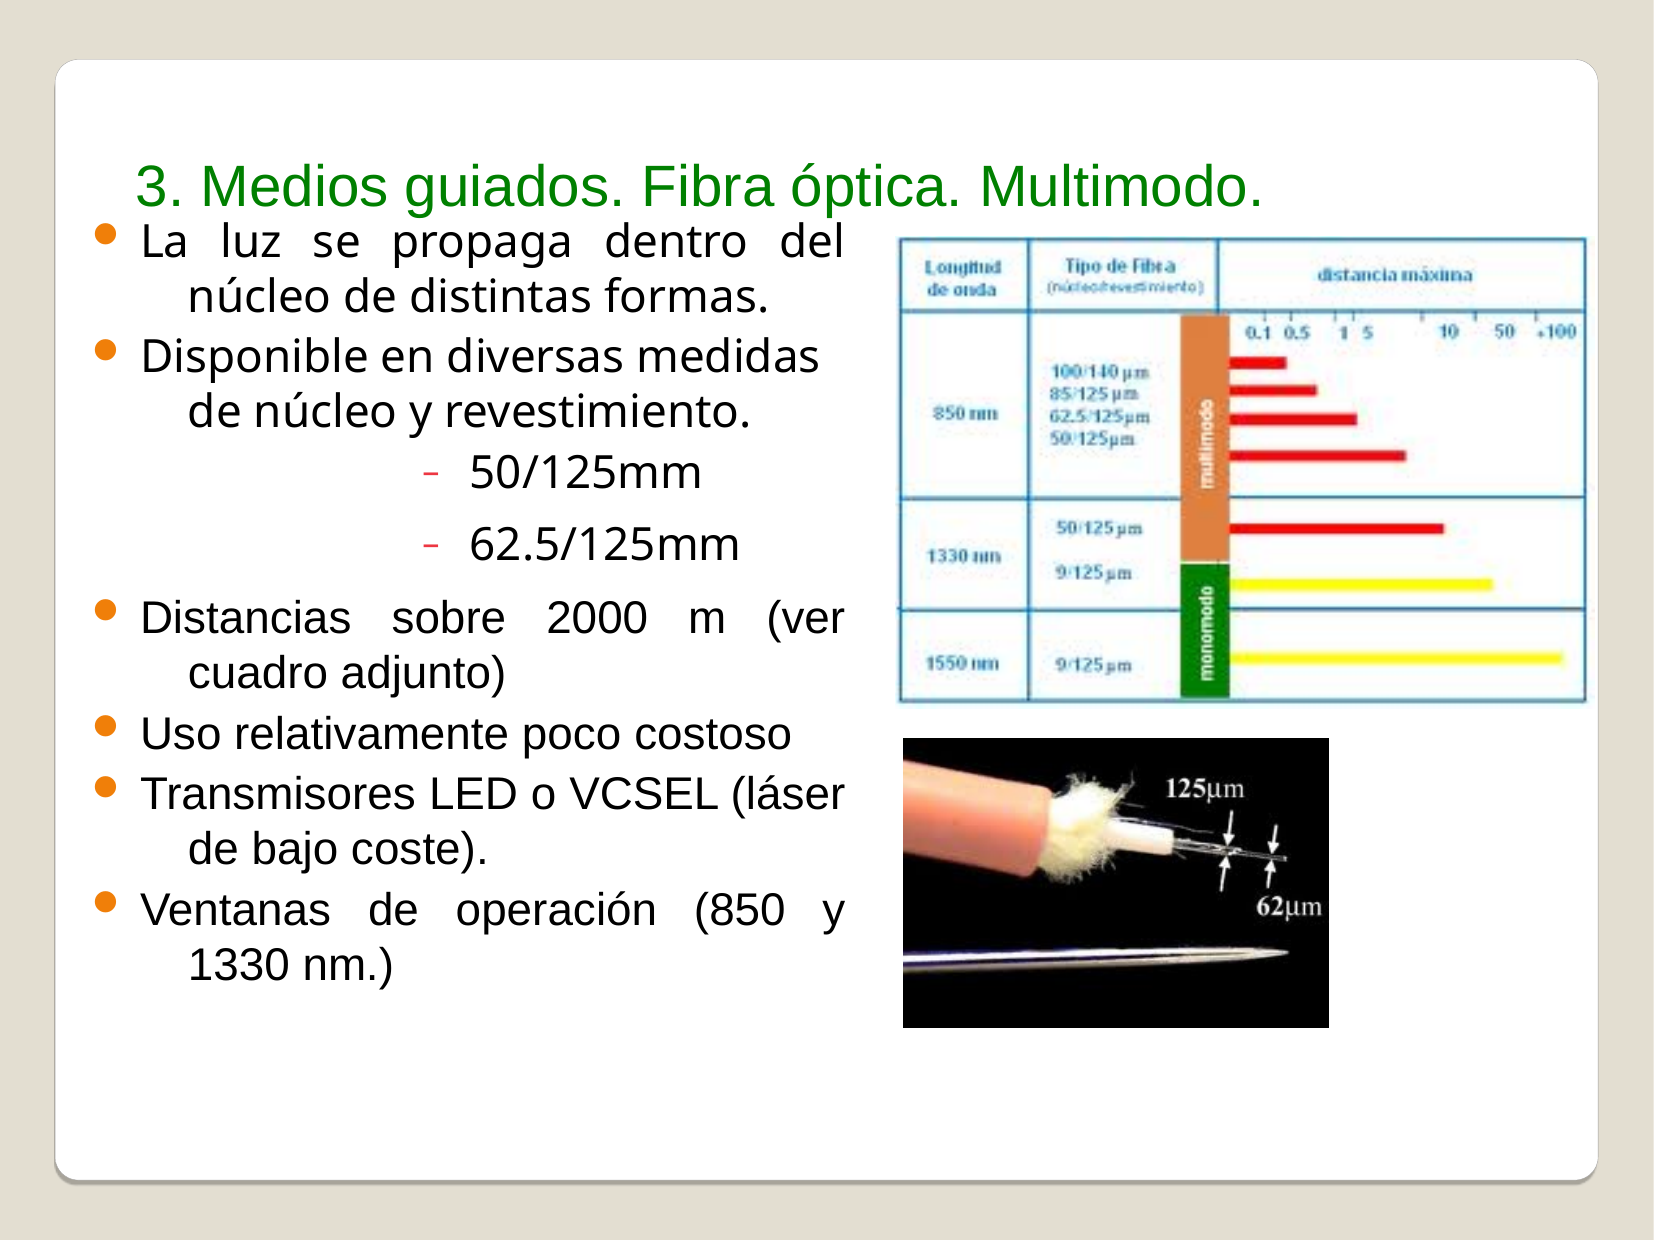

3. Medios guiados. Fibra óptica. Multimodo.
# La luz se propaga dentro del núcleo de distintas formas.
Disponible en diversas medidas de núcleo y revestimiento.
50/125mm
62.5/125mm
Distancias sobre 2000 m (ver cuadro adjunto)
Uso relativamente poco costoso
Transmisores LED o VCSEL (láser de bajo coste).
Ventanas de operación (850 y 1330 nm.)